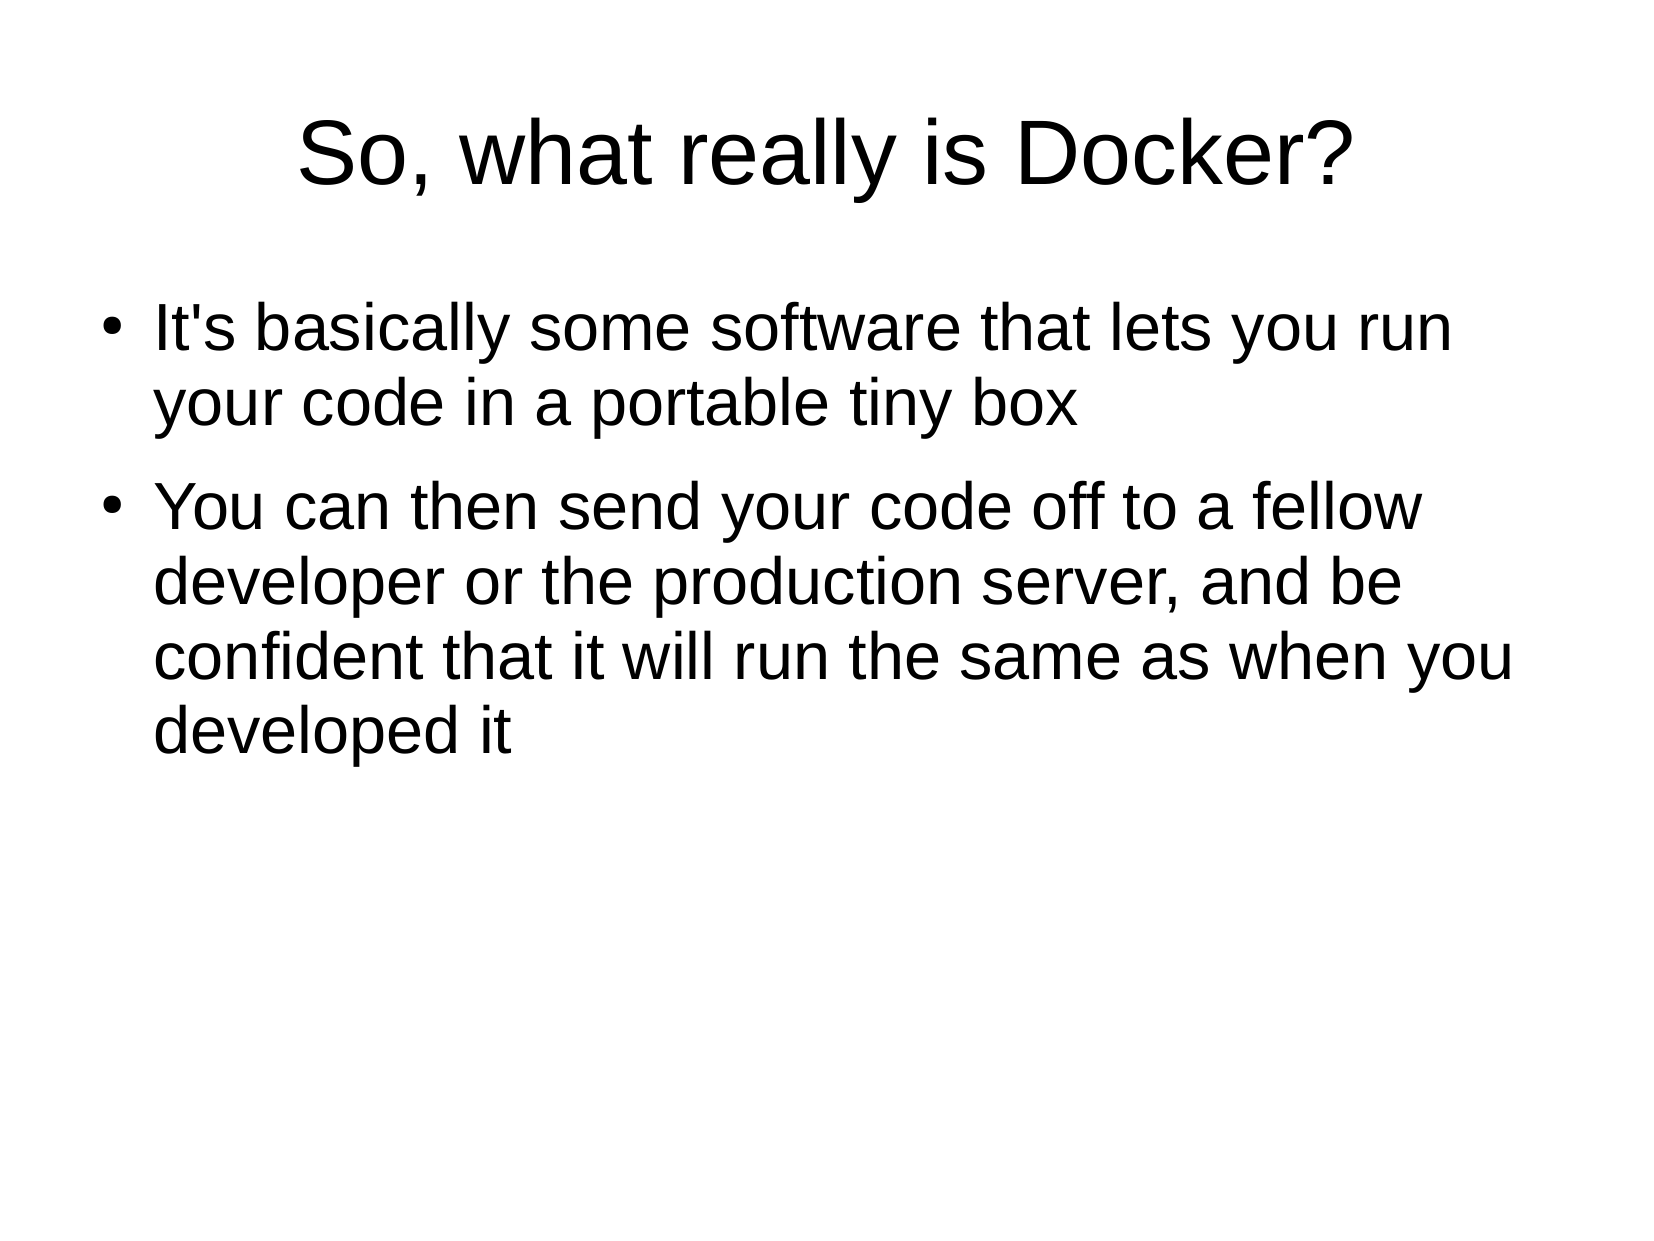

# So, what really is Docker?
It's basically some software that lets you run your code in a portable tiny box
You can then send your code off to a fellow developer or the production server, and be confident that it will run the same as when you developed it